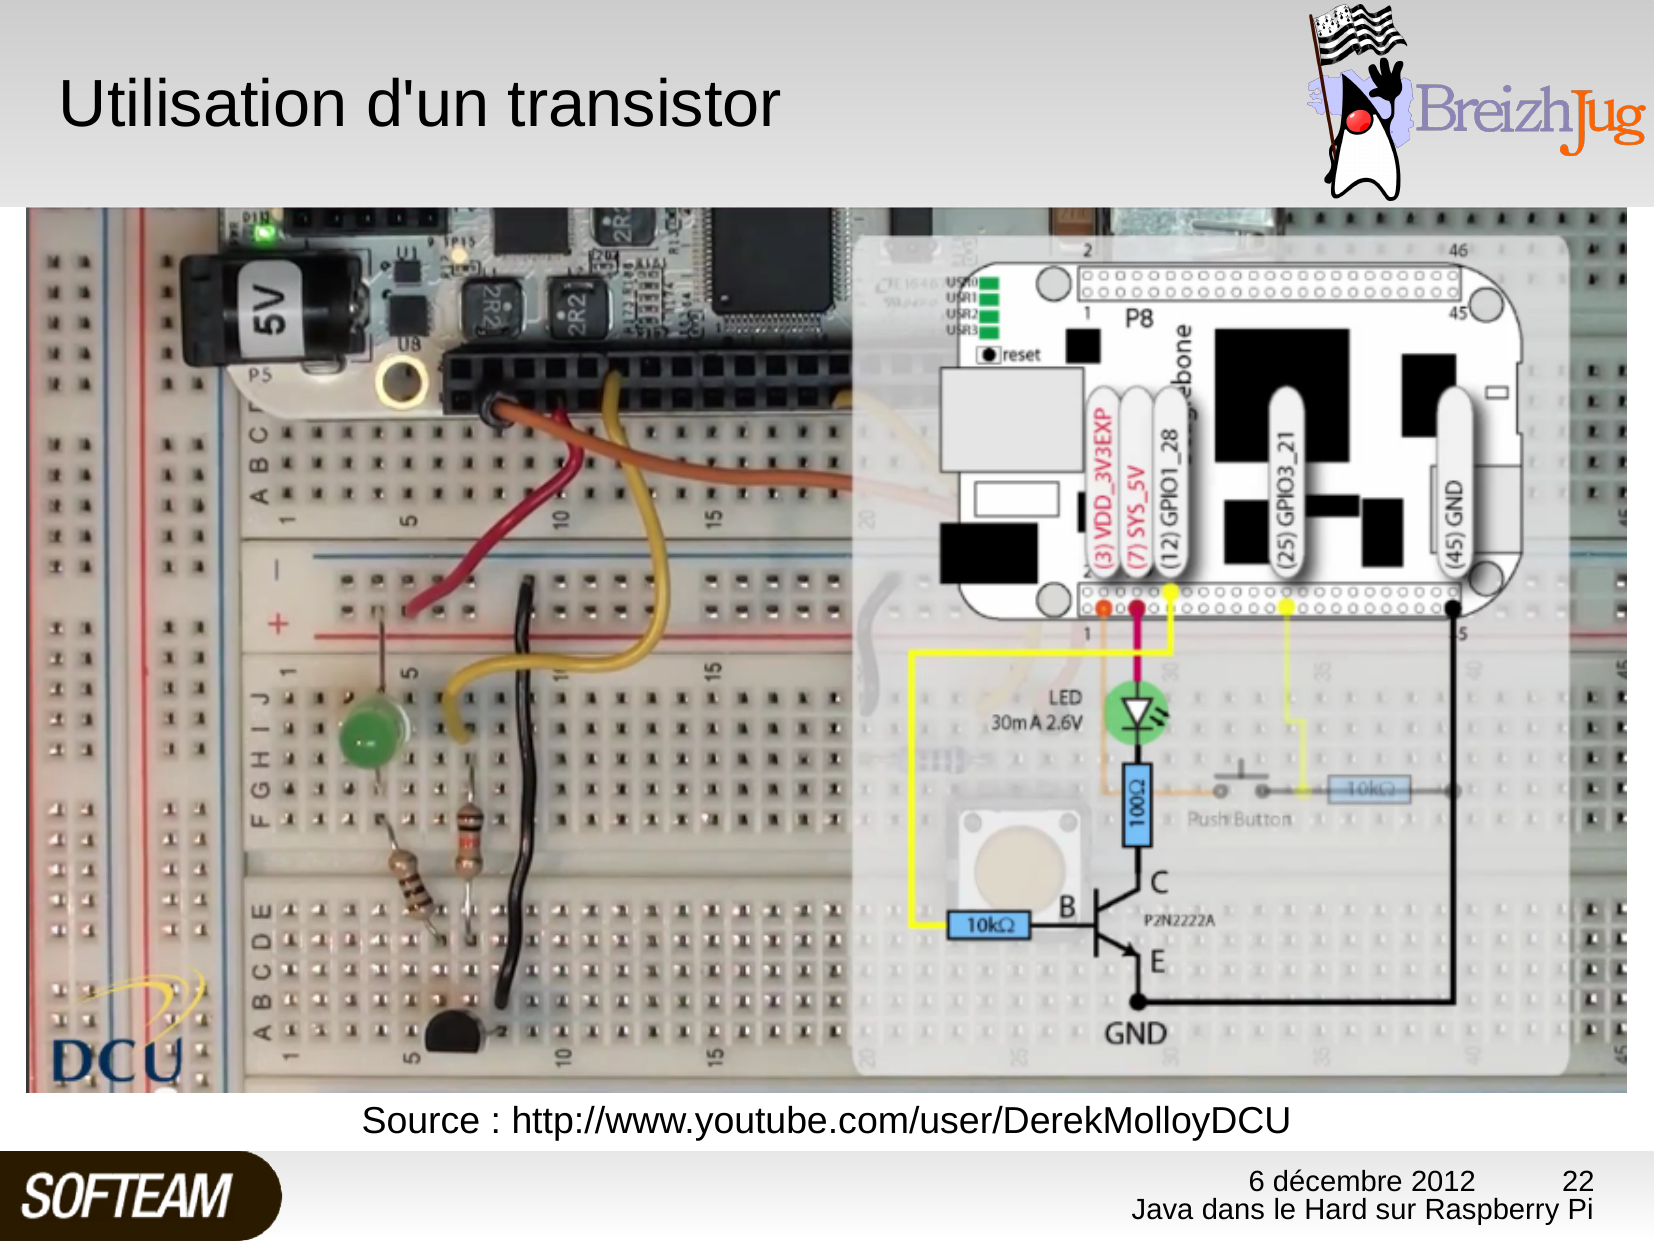

# Utilisation d'un transistor
Source : http://www.youtube.com/user/DerekMolloyDCU
14 septembre 2012
22
Beaglebone - JugSummerCamp 2012